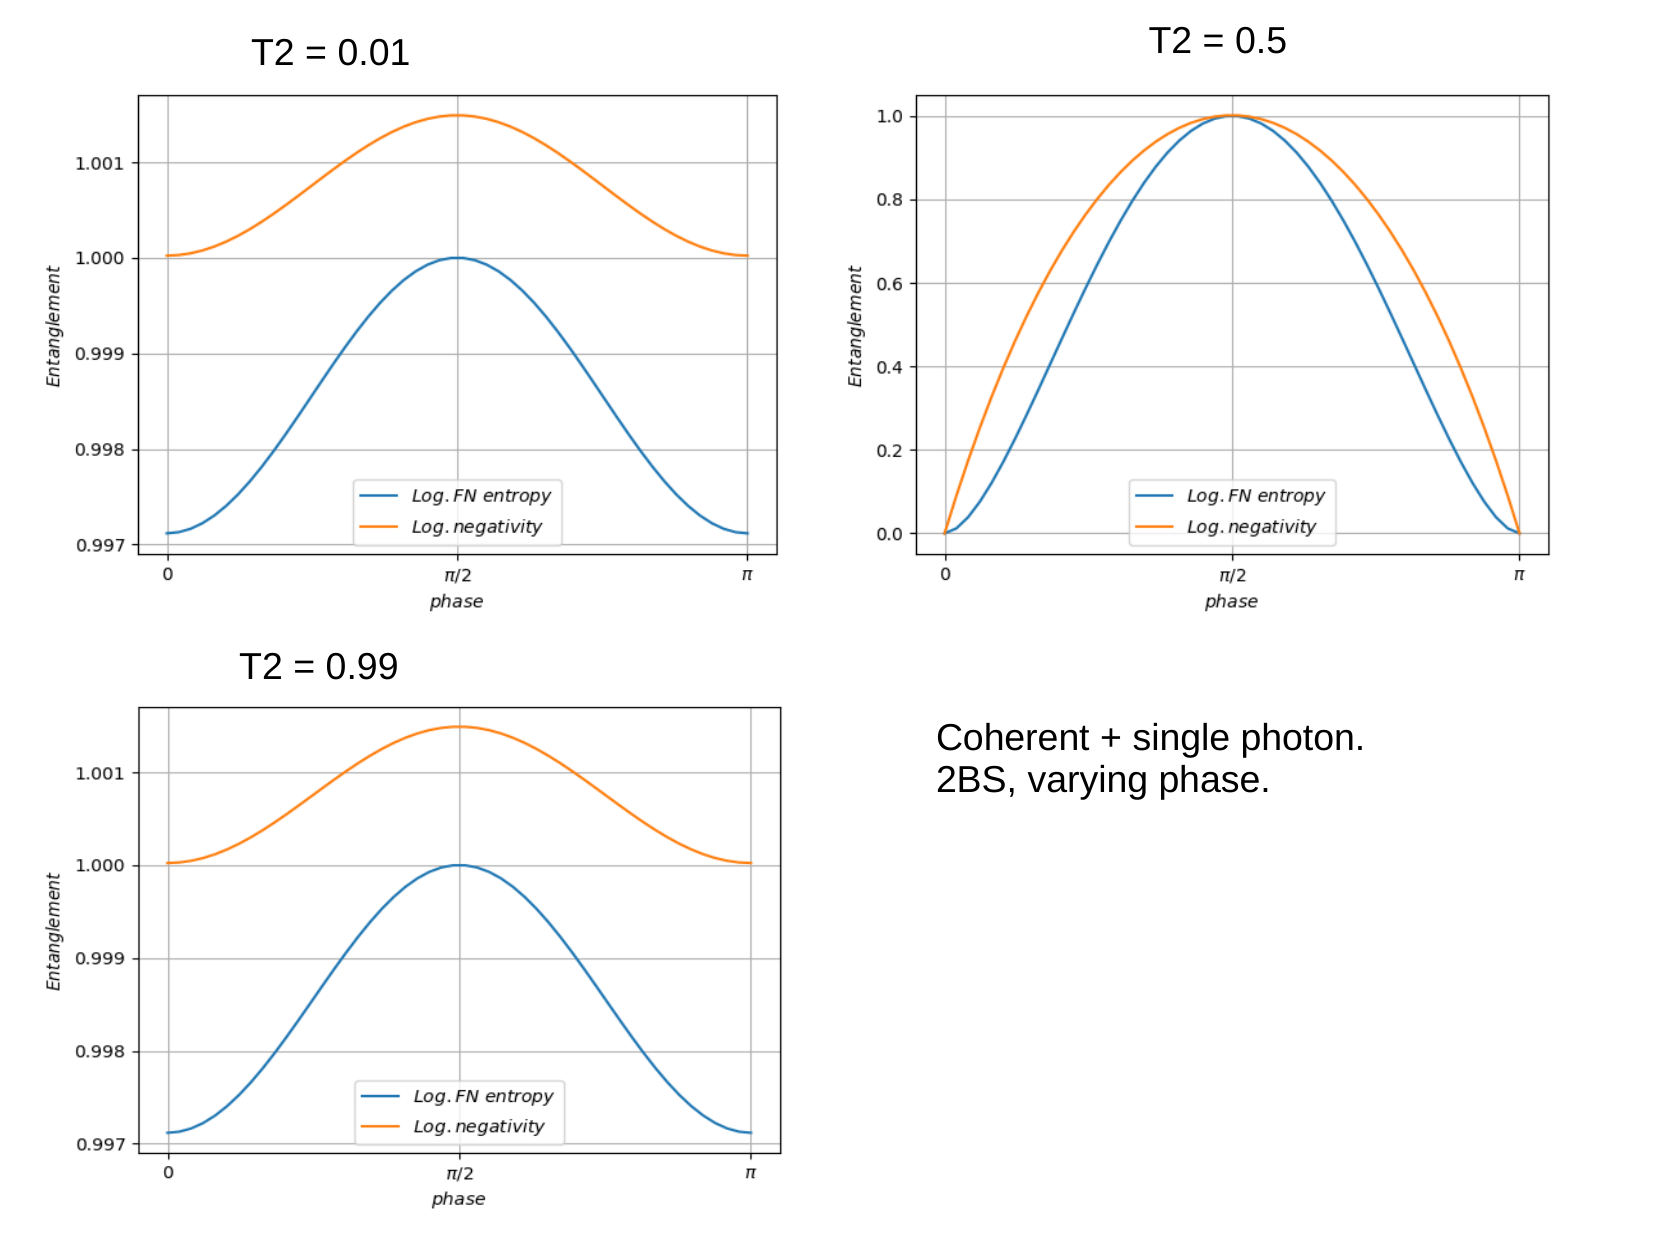

T2 = 0.5
T2 = 0.01
T2 = 0.99
Coherent + single photon.
2BS, varying phase.